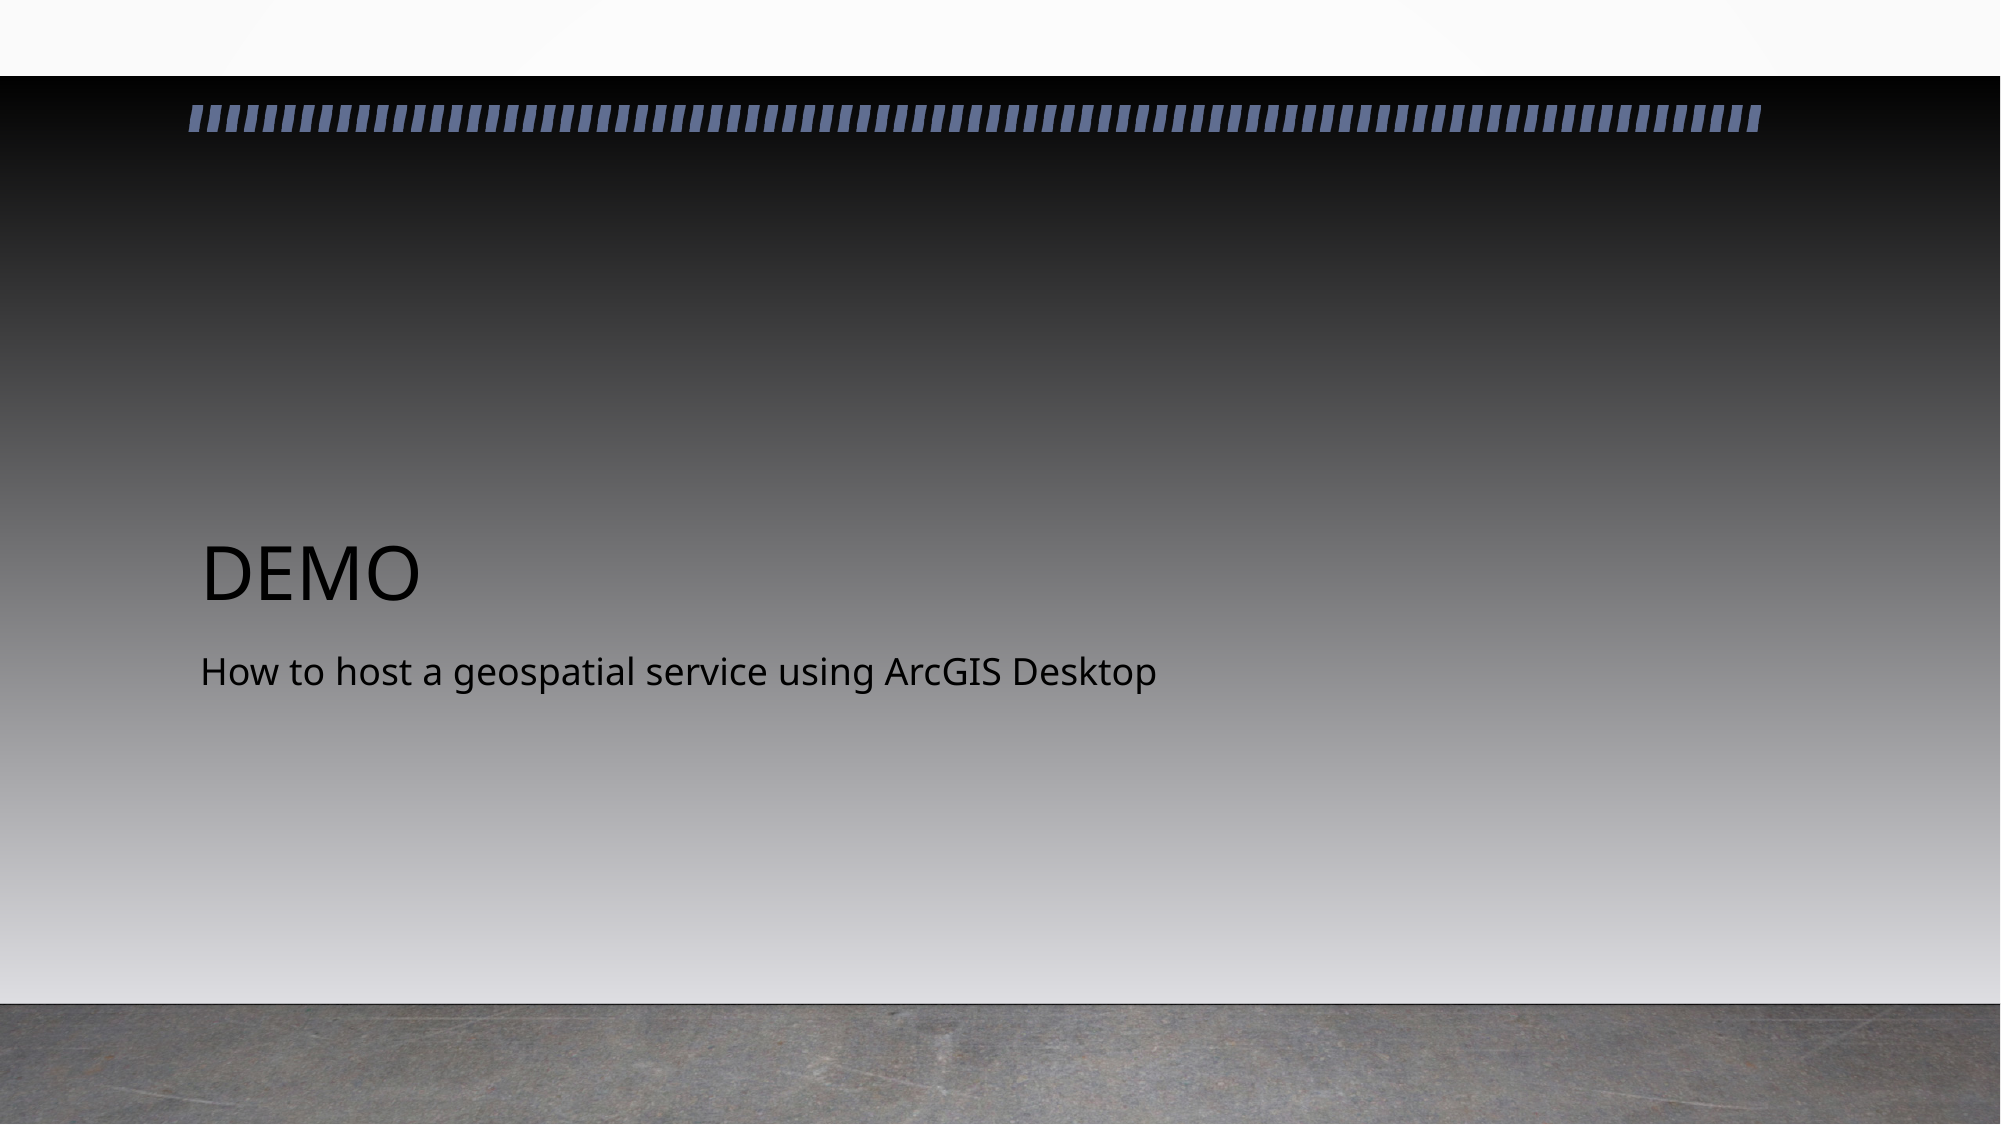

# DEMO
How to host a geospatial service using ArcGIS Desktop